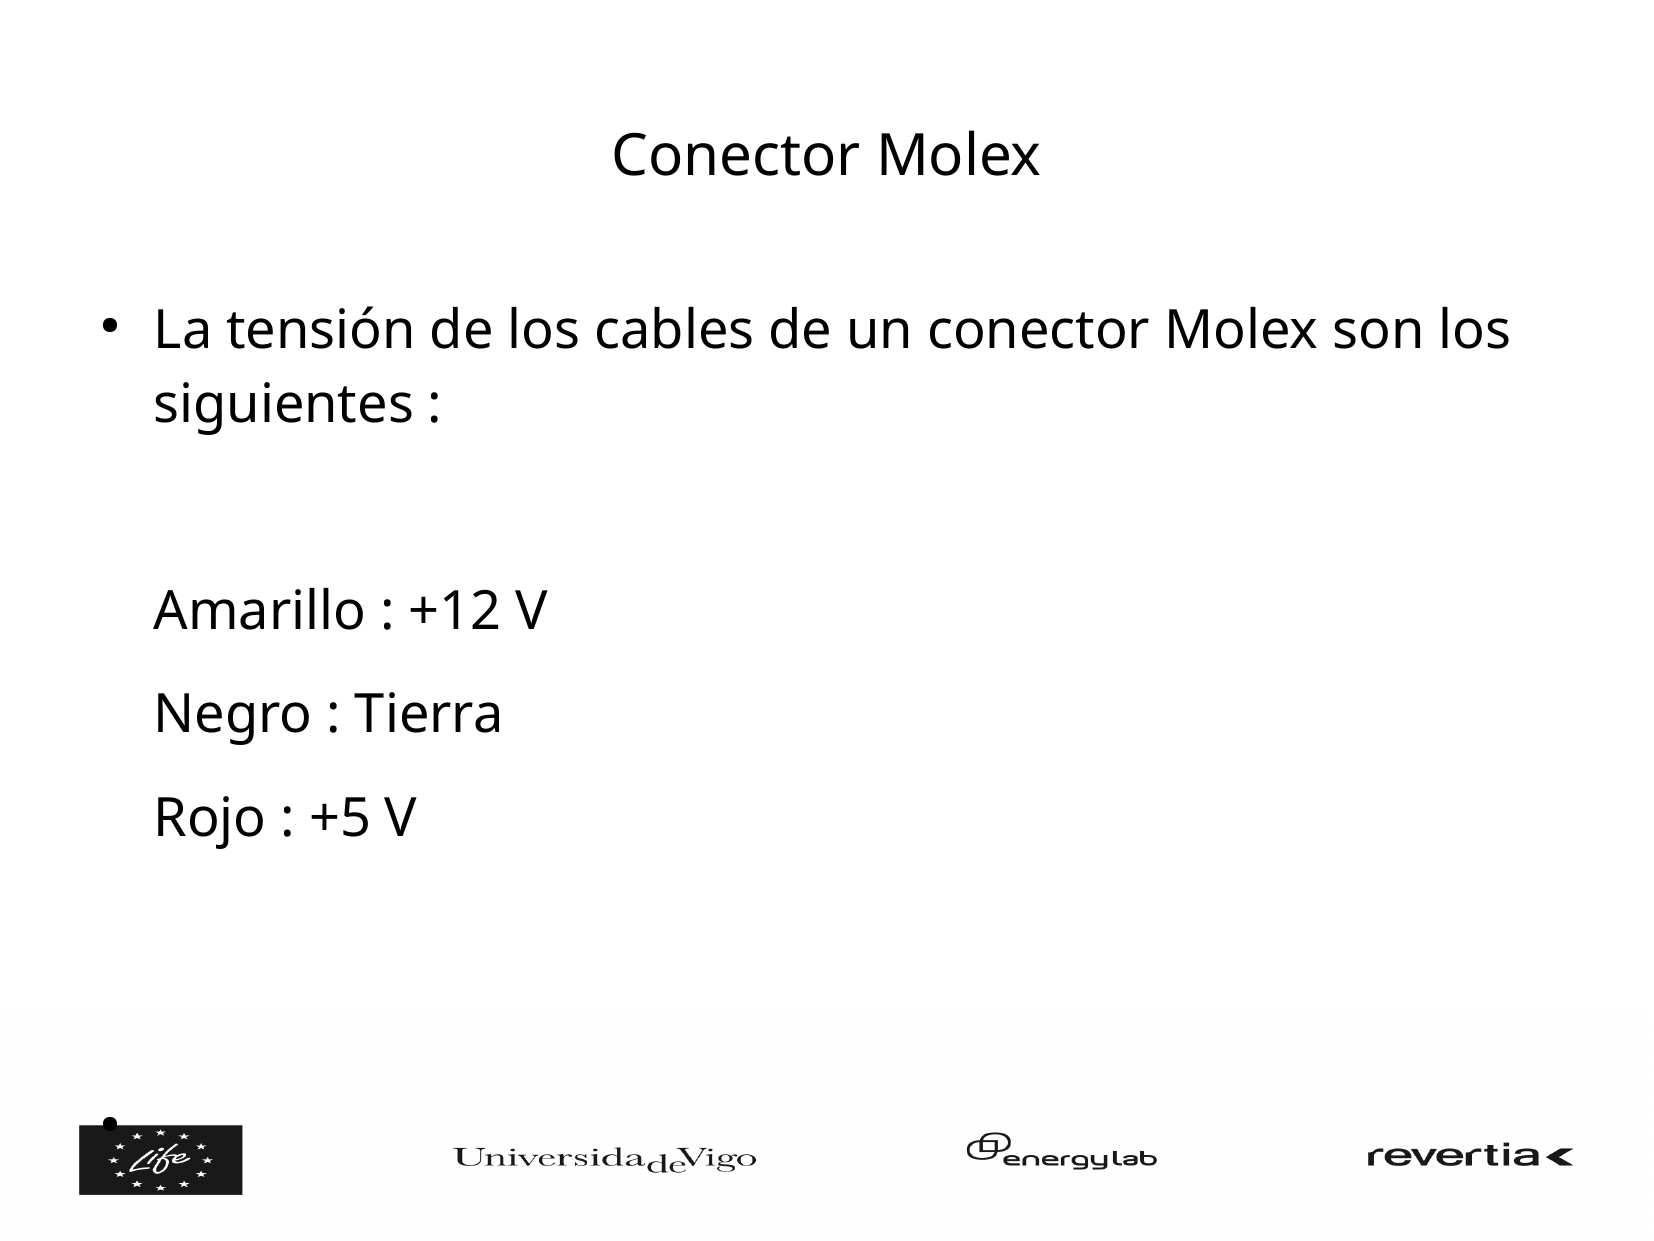

# Conector Molex
La tensión de los cables de un conector Molex son los siguientes :
Amarillo : +12 V
Negro : Tierra
Rojo : +5 V